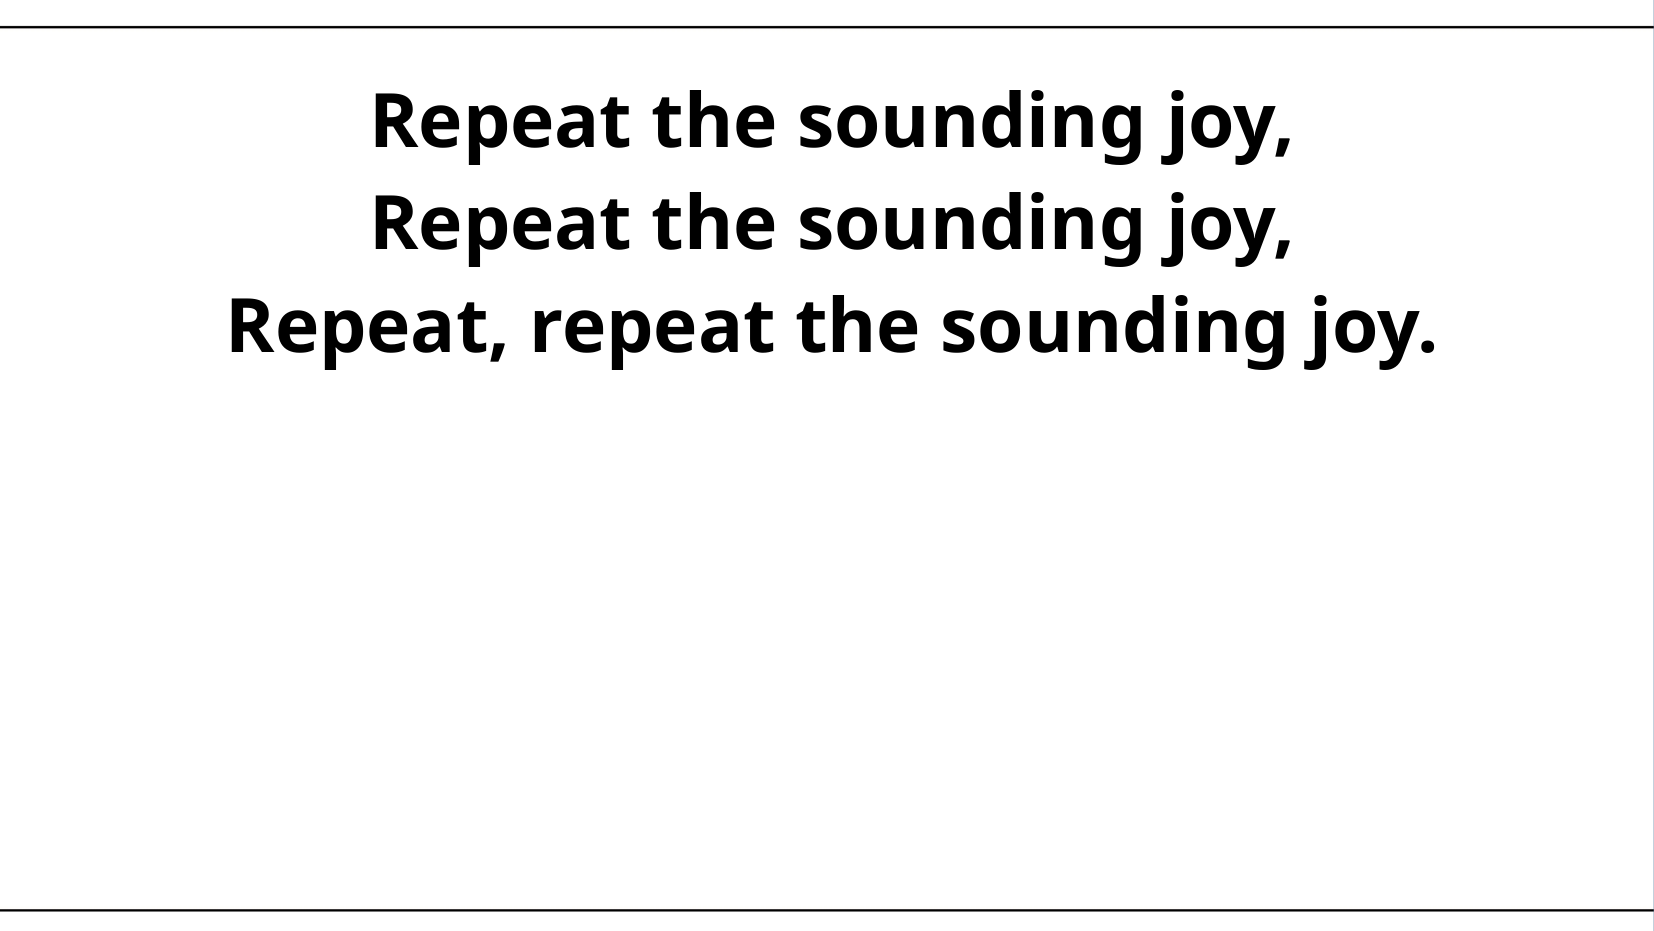

Repeat the sounding joy,
Repeat the sounding joy,
Repeat, repeat the sounding joy.